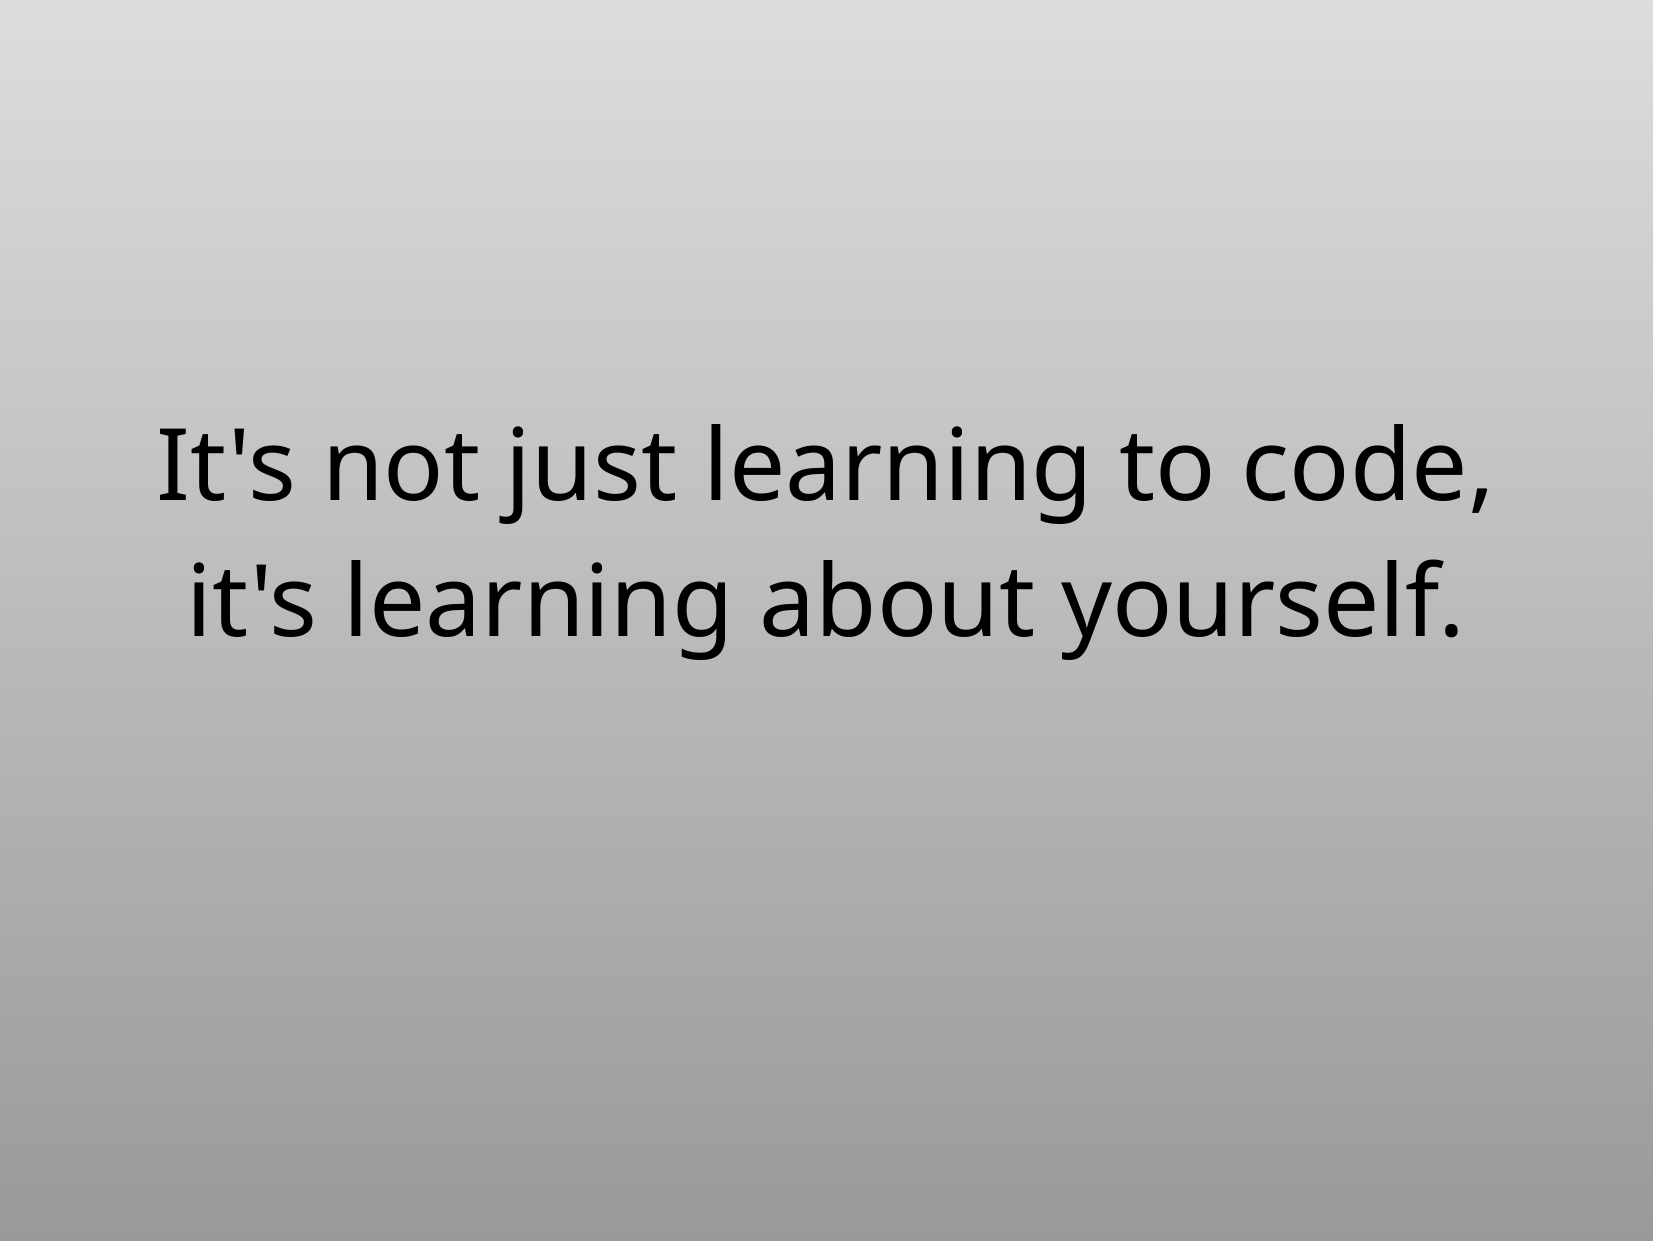

# It's not just learning to code, it's learning about yourself.